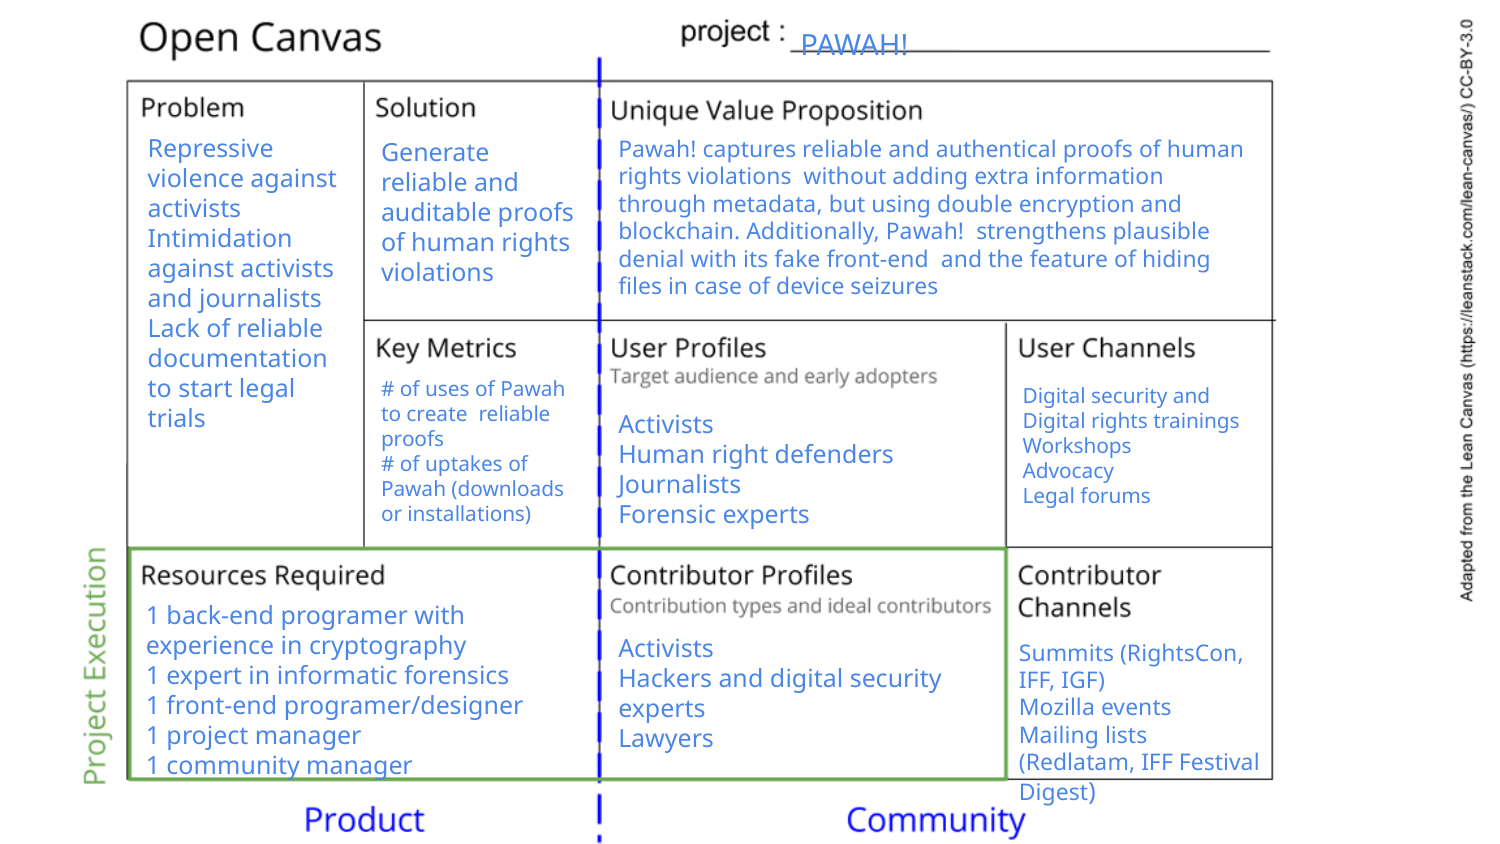

PAWAH!
Repressive violence against activists
Intimidation against activists and journalists
Lack of reliable documentation to start legal trials
Pawah! captures reliable and authentical proofs of human rights violations without adding extra information through metadata, but using double encryption and blockchain. Additionally, Pawah! strengthens plausible denial with its fake front-end and the feature of hiding files in case of device seizures
Generate reliable and auditable proofs of human rights violations
# of uses of Pawah to create reliable proofs
# of uptakes of Pawah (downloads or installations)
Digital security and Digital rights trainings
Workshops
Advocacy
Legal forums
Activists
Human right defenders
Journalists
Forensic experts
1 back-end programer with experience in cryptography
1 expert in informatic forensics
1 front-end programer/designer
1 project manager
1 community manager
Activists
Hackers and digital security experts
Lawyers
Summits (RightsCon, IFF, IGF)
Mozilla events
Mailing lists (Redlatam, IFF Festival Digest)